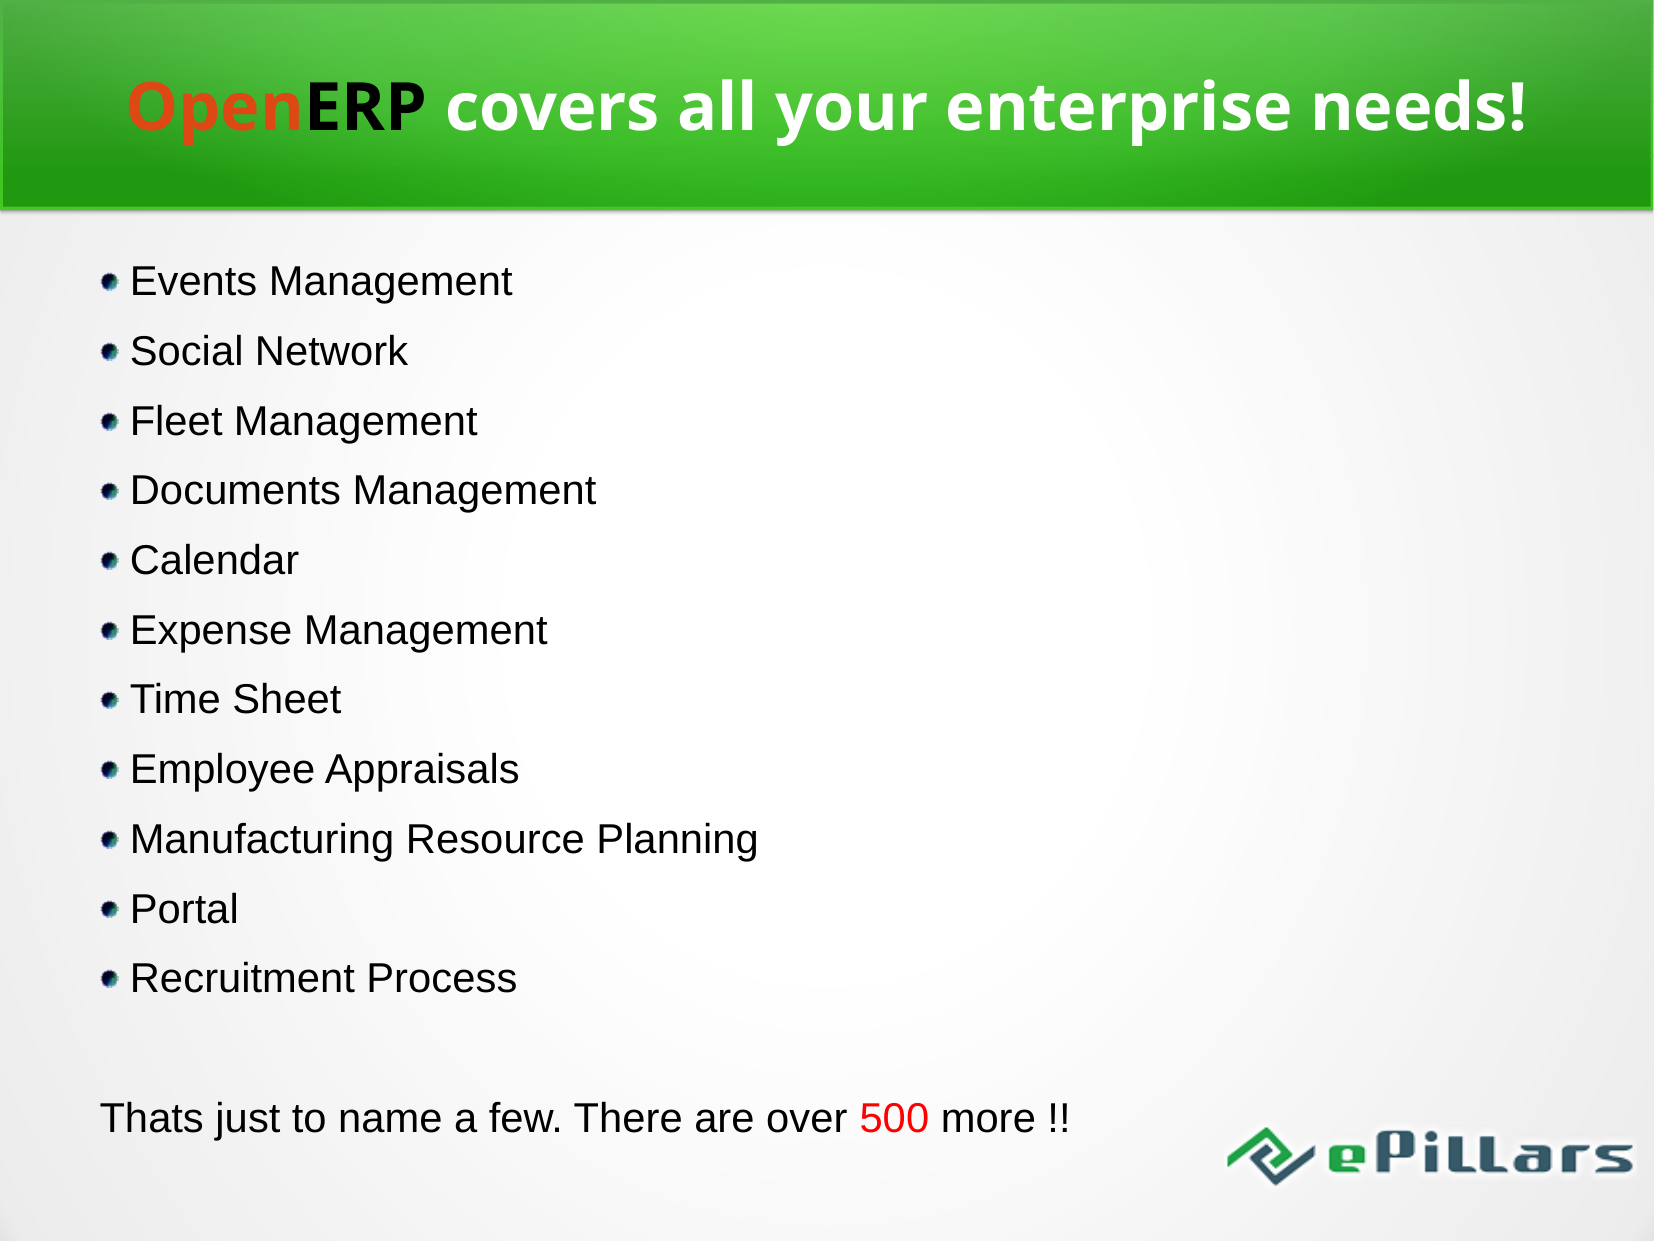

# OpenERP covers all your enterprise needs!
 Events Management
 Social Network
 Fleet Management
 Documents Management
 Calendar
 Expense Management
 Time Sheet
 Employee Appraisals
 Manufacturing Resource Planning
 Portal
 Recruitment Process
Thats just to name a few. There are over 500 more !!